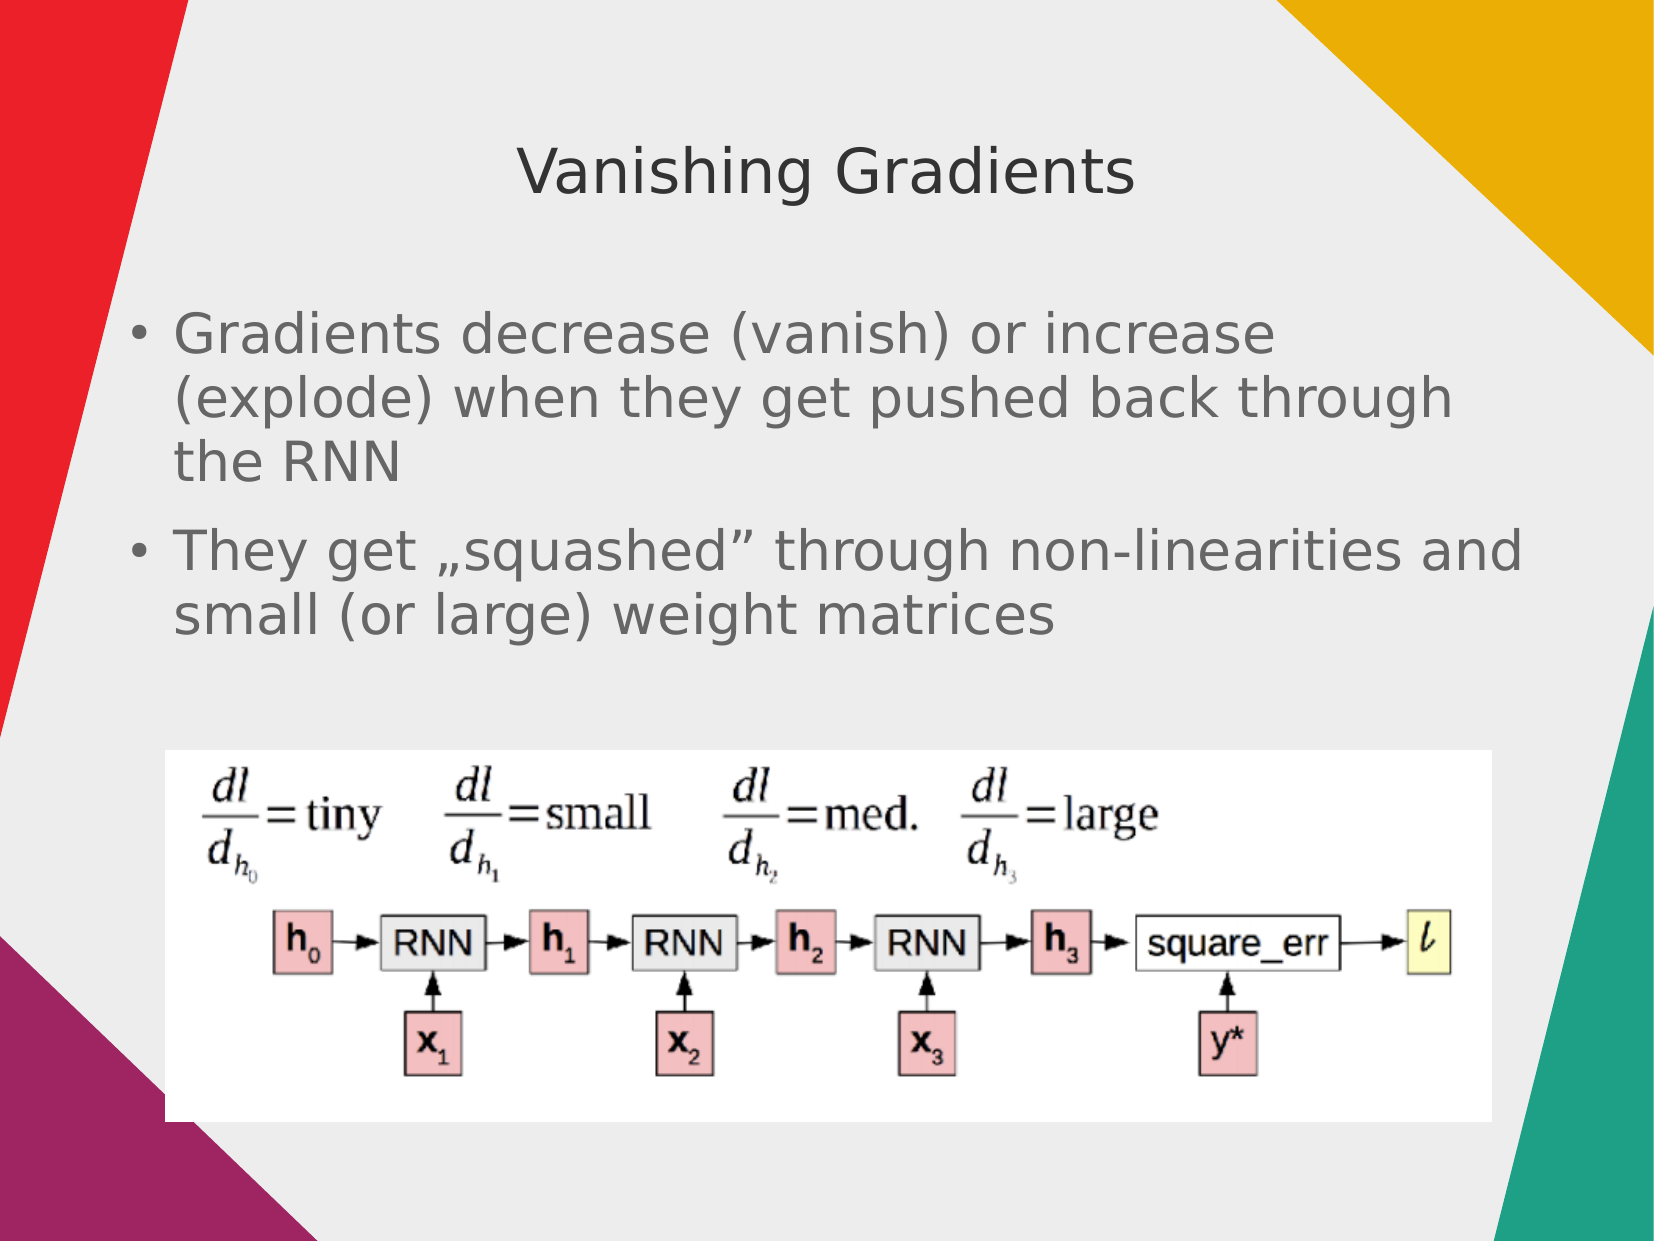

# Vanishing Gradients
Gradients decrease (vanish) or increase (explode) when they get pushed back through the RNN
They get „squashed” through non-linearities and small (or large) weight matrices